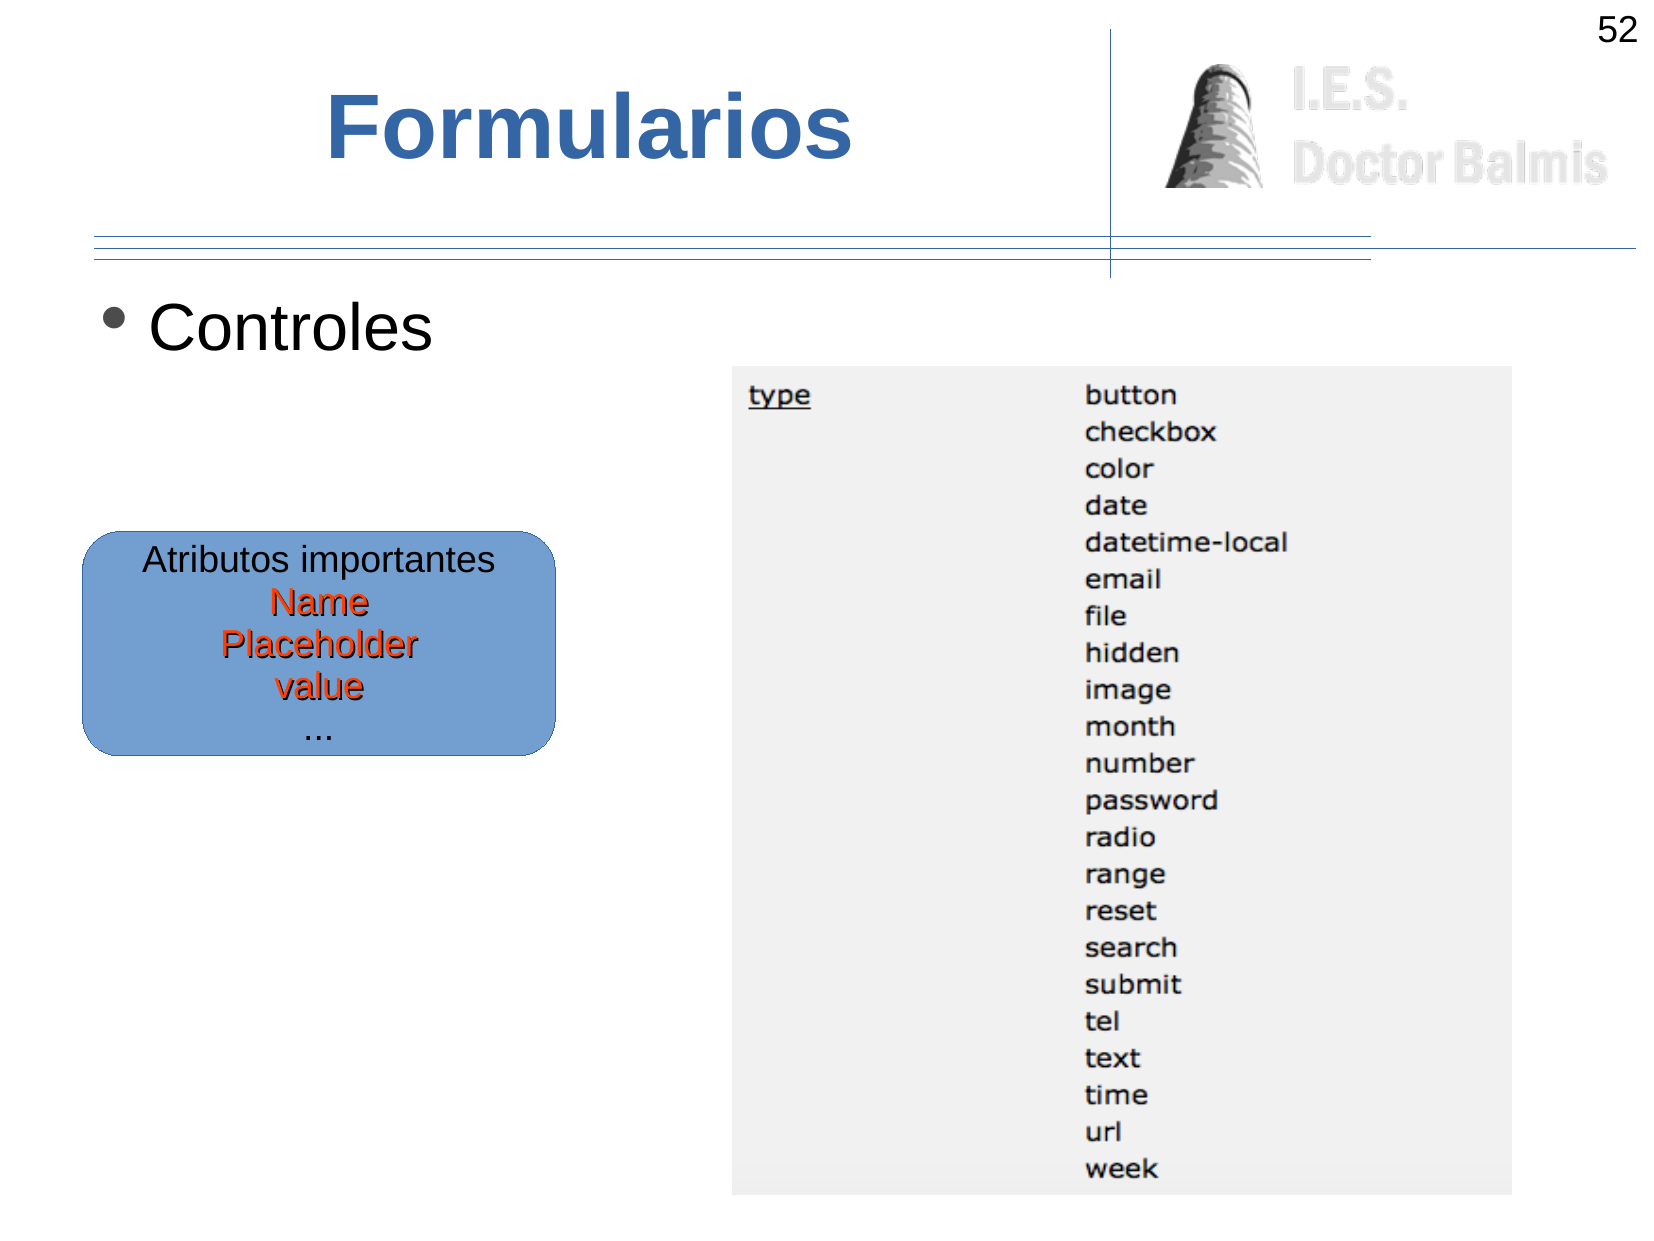

# Formularios
 Controles
Atributos importantes
Name
Placeholder
value
...